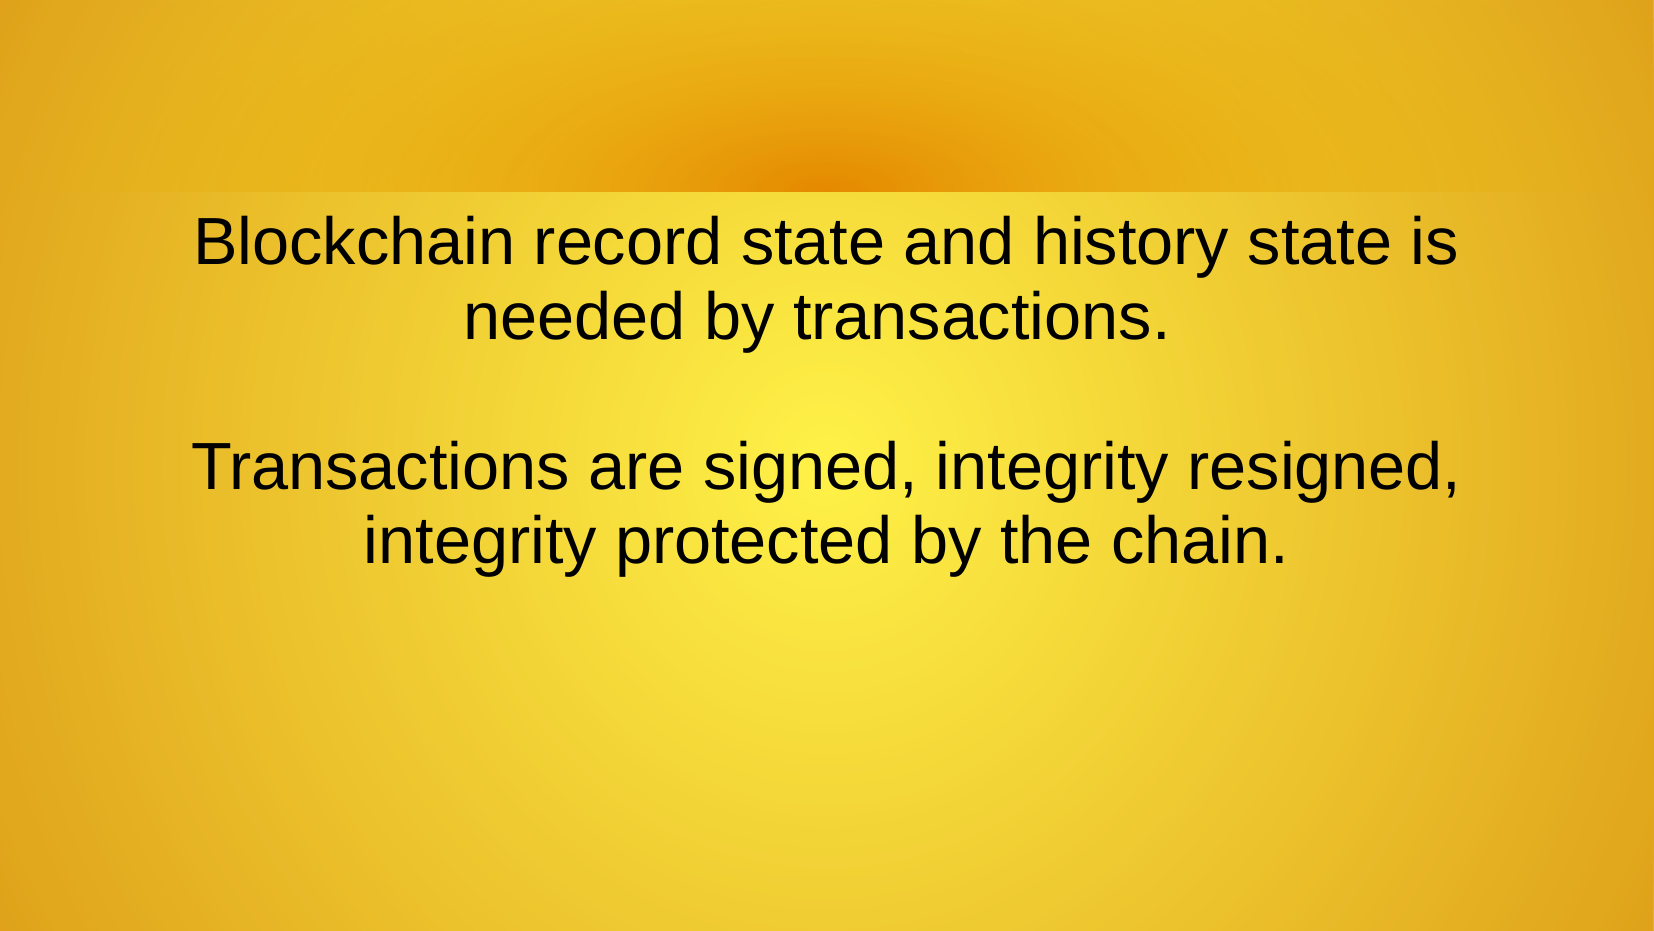

# Blockchain record state and history state is needed by transactions.
Transactions are signed, integrity resigned, integrity protected by the chain.